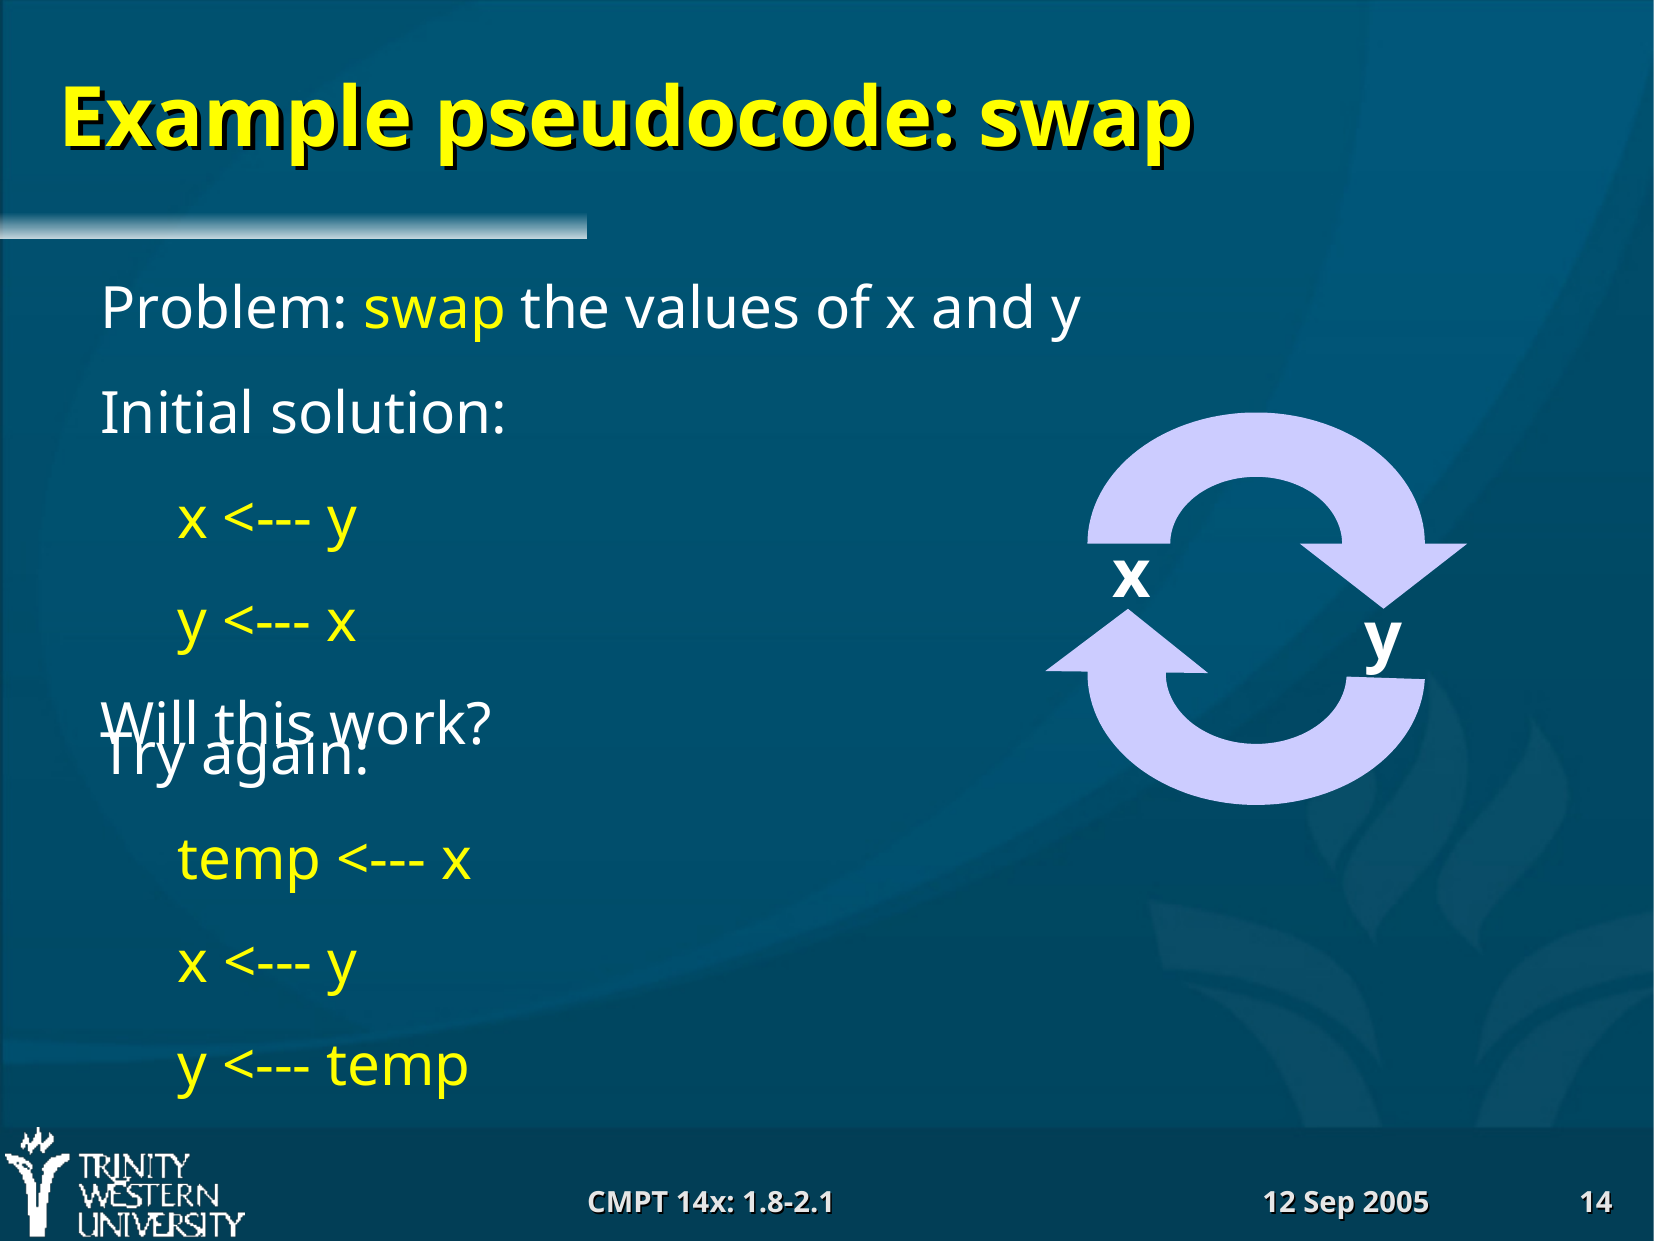

# Example pseudocode: swap
Problem: swap the values of x and y
Initial solution:
x <--- y
y <--- x
Will this work?
x
y
Try again:
temp <--- x
x <--- y
y <--- temp
CMPT 14x: 1.8-2.1
12 Sep 2005
14